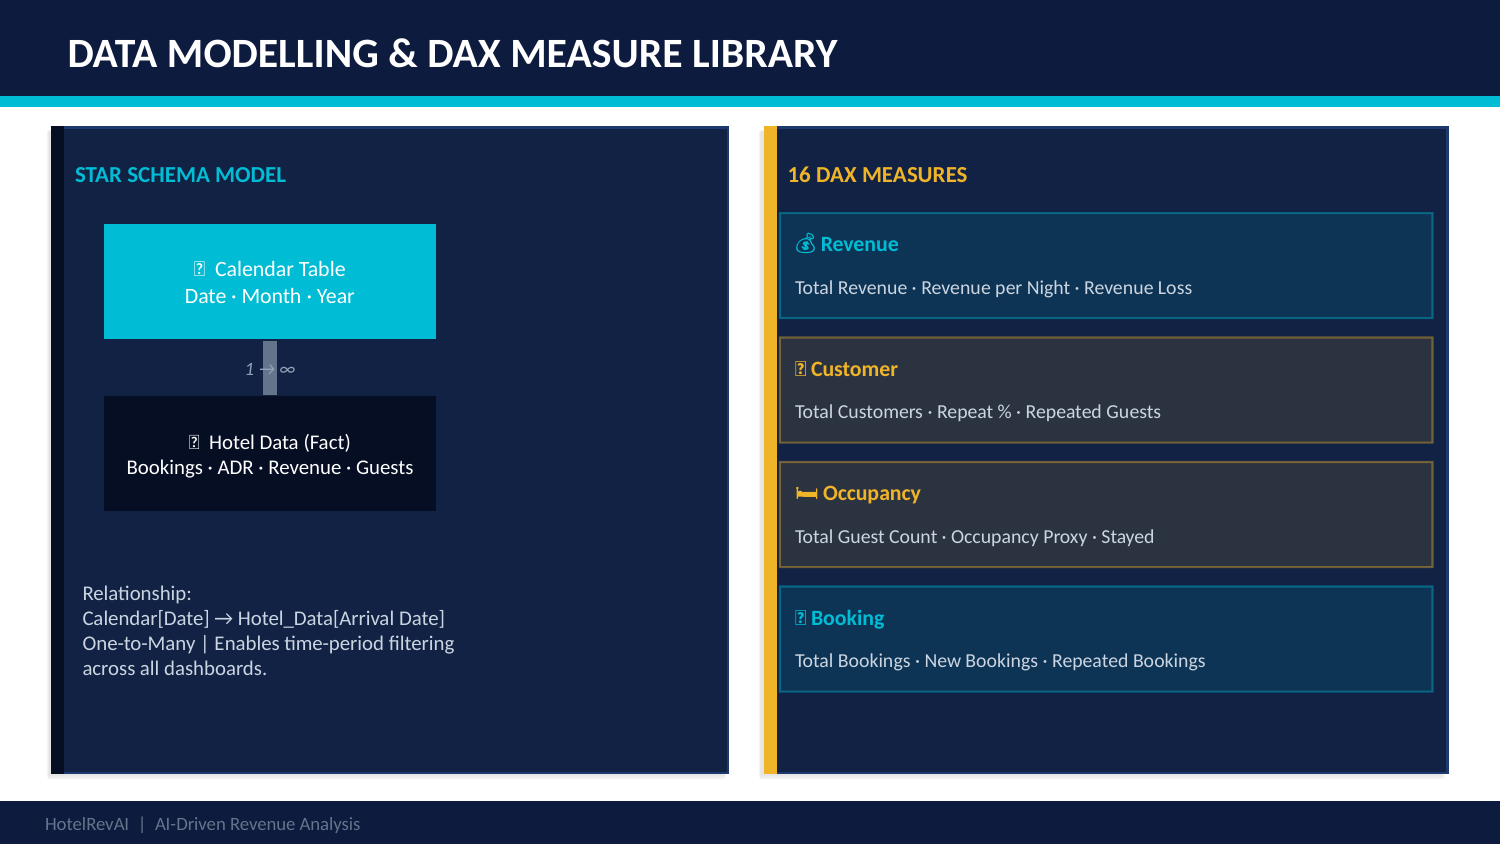

DATA MODELLING & DAX MEASURE LIBRARY
STAR SCHEMA MODEL
16 DAX MEASURES
💰 Revenue
📅 Calendar Table
Date · Month · Year
Total Revenue · Revenue per Night · Revenue Loss
1 → ∞
👥 Customer
Total Customers · Repeat % · Repeated Guests
🏨 Hotel Data (Fact)
Bookings · ADR · Revenue · Guests
🛏 Occupancy
Total Guest Count · Occupancy Proxy · Stayed
Relationship:
Calendar[Date] → Hotel_Data[Arrival Date]
One-to-Many | Enables time-period filtering
across all dashboards.
📅 Booking
Total Bookings · New Bookings · Repeated Bookings
HotelRevAI | AI-Driven Revenue Analysis